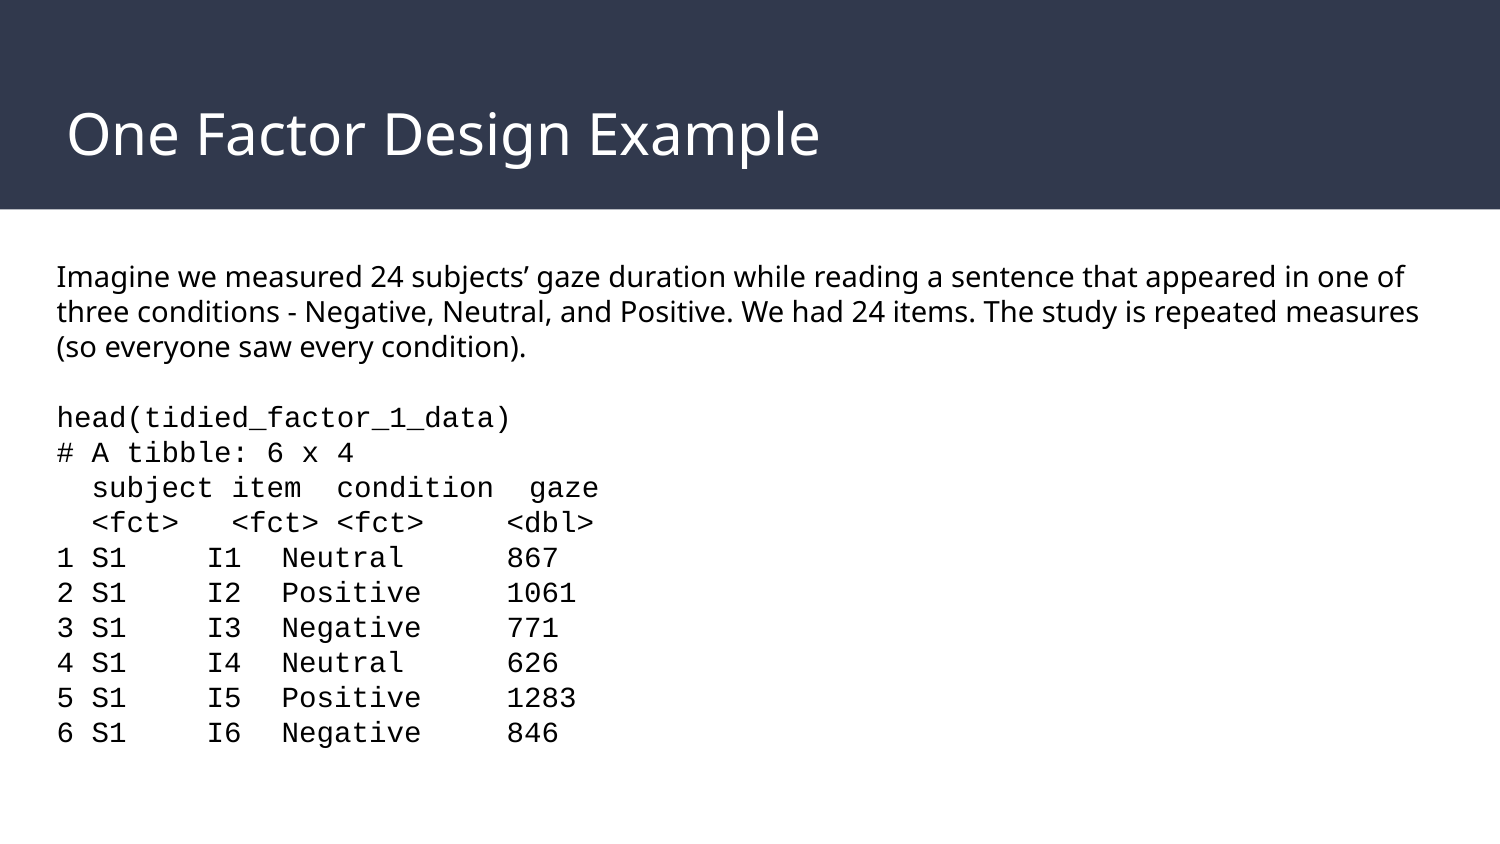

# One Factor Design Example
Imagine we measured 24 subjects’ gaze duration while reading a sentence that appeared in one of three conditions - Negative, Neutral, and Positive. We had 24 items. The study is repeated measures (so everyone saw every condition).
head(tidied_factor_1_data)
# A tibble: 6 x 4
 subject item condition gaze
 <fct> <fct> <fct> 	<dbl>
1 S1 	I1	Neutral 		867
2 S1 	I2	Positive 	1061
3 S1 	I3	Negative		771
4 S1 	I4	Neutral 		626
5 S1 	I5	Positive 	1283
6 S1 	I6	Negative		846